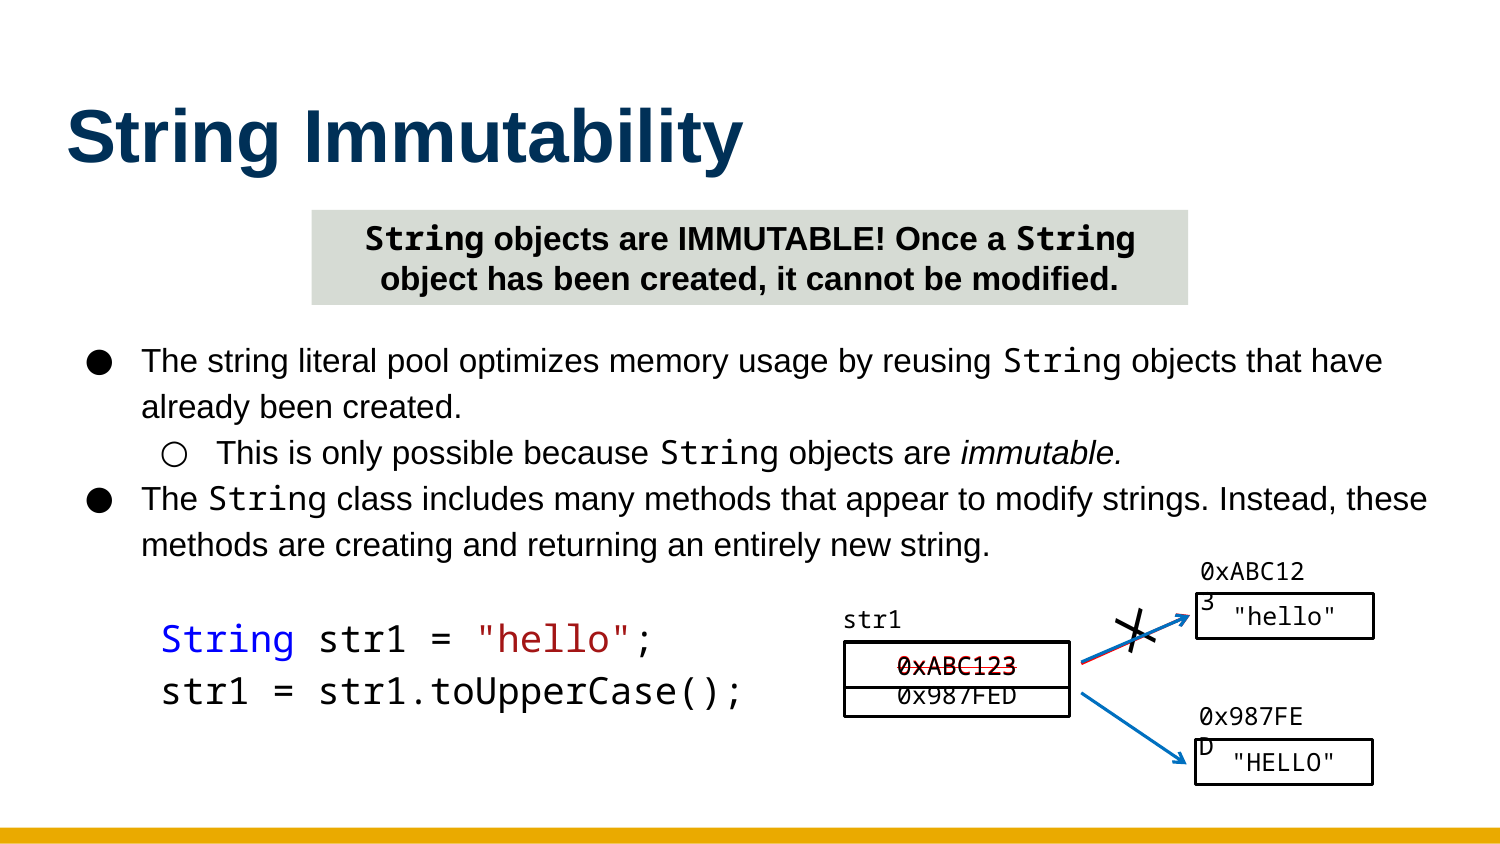

String Immutability
String objects are IMMUTABLE! Once a String object has been created, it cannot be modified.
# The string literal pool optimizes memory usage by reusing String objects that have already been created.
This is only possible because String objects are immutable.
The String class includes many methods that appear to modify strings. Instead, these methods are creating and returning an entirely new string.
	String str1 = "hello";
	str1 = str1.toUpperCase();
0xABC123
0xABC123
0x987FED
0x987FED
"HELLO"
"hello"
str1
0xABC123